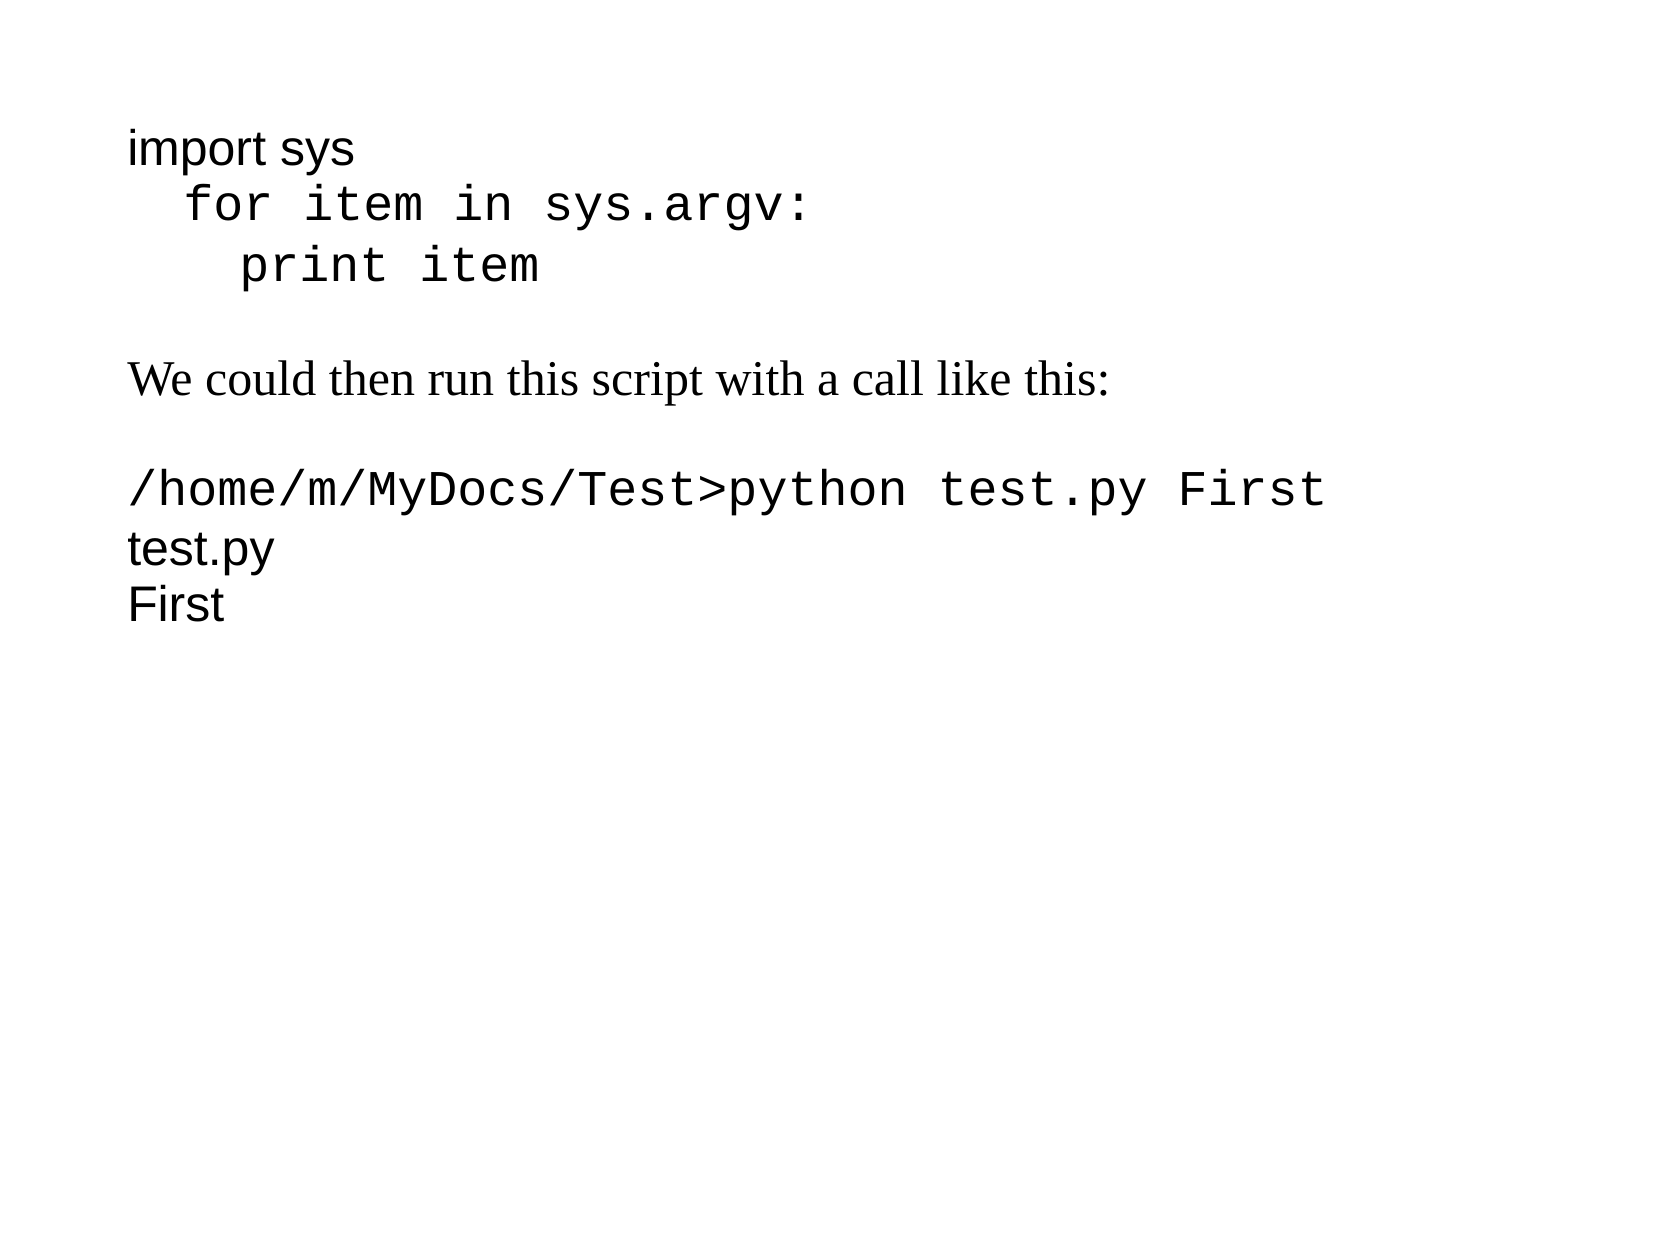

import sys
    for item in sys.argv:
        print item
We could then run this script with a call like this:
/home/m/MyDocs/Test>python test.py First
test.py
First